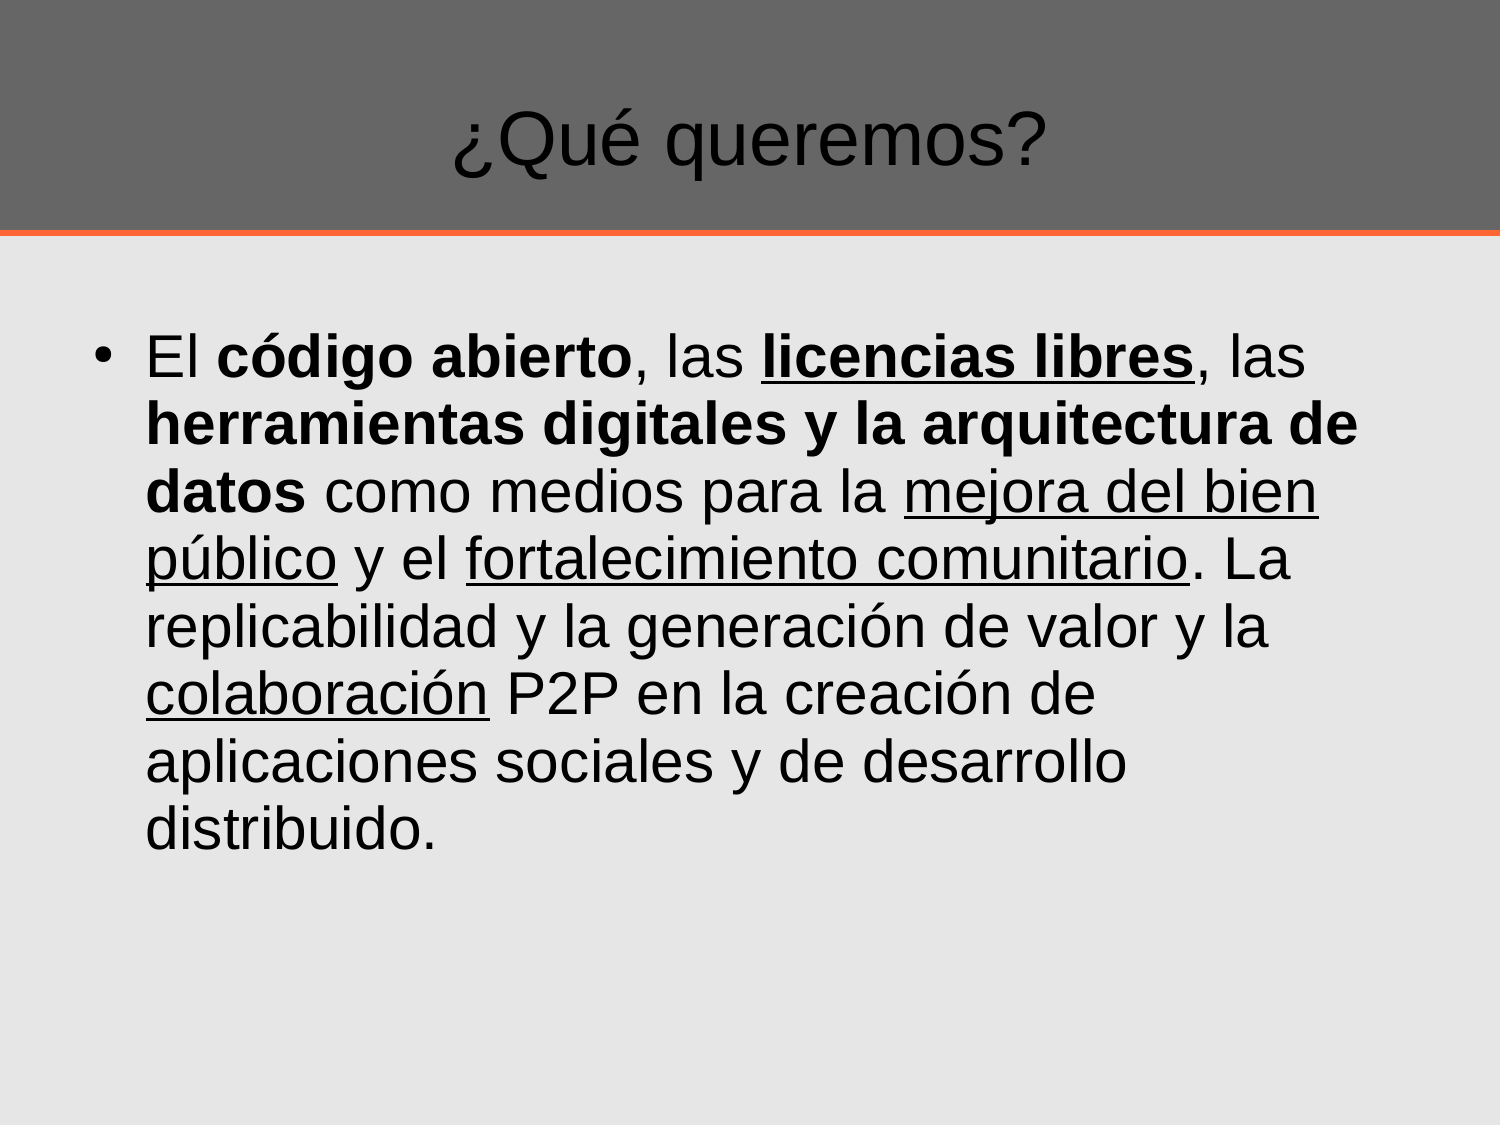

# ¿Qué queremos?
El código abierto, las licencias libres, las herramientas digitales y la arquitectura de datos como medios para la mejora del bien público y el fortalecimiento comunitario. La replicabilidad y la generación de valor y la colaboración P2P en la creación de aplicaciones sociales y de desarrollo distribuido.